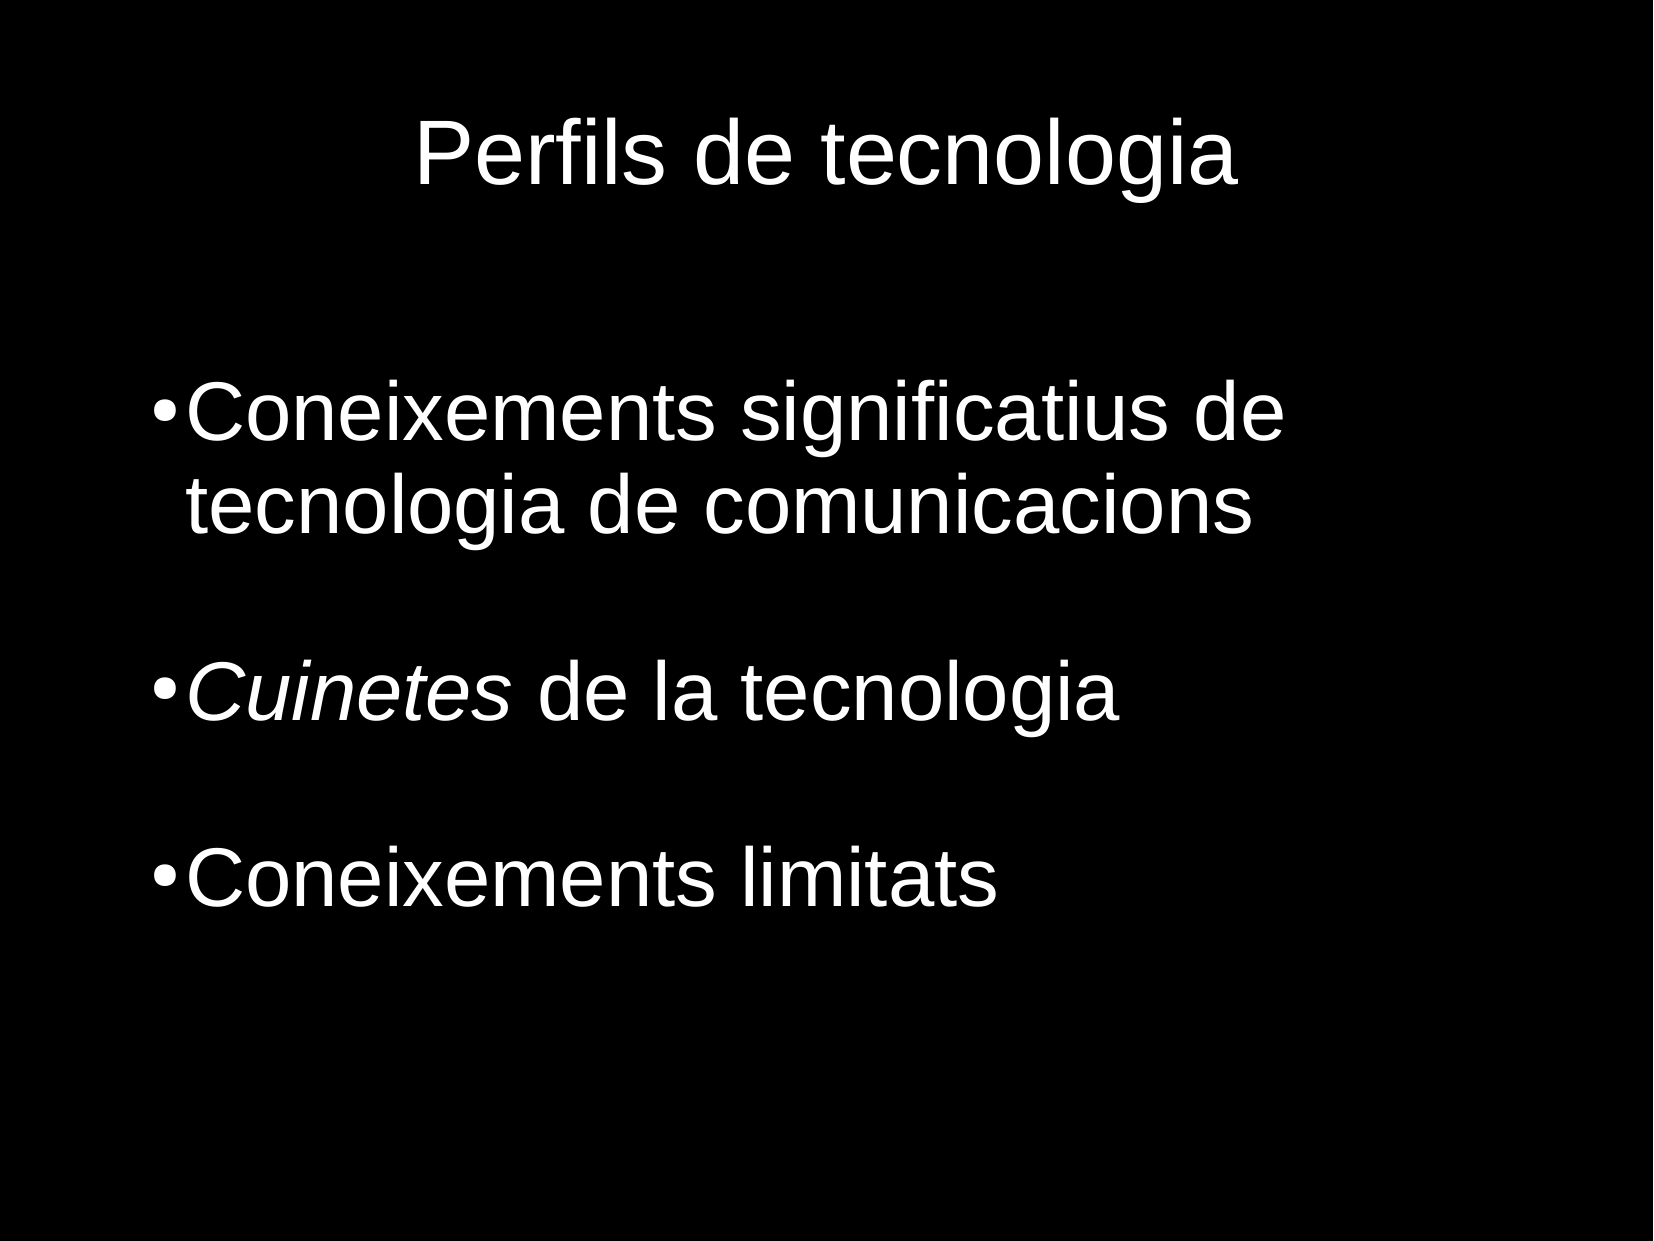

# Perfils de tecnologia
Coneixements significatius de tecnologia de comunicacions
Cuinetes de la tecnologia
Coneixements limitats